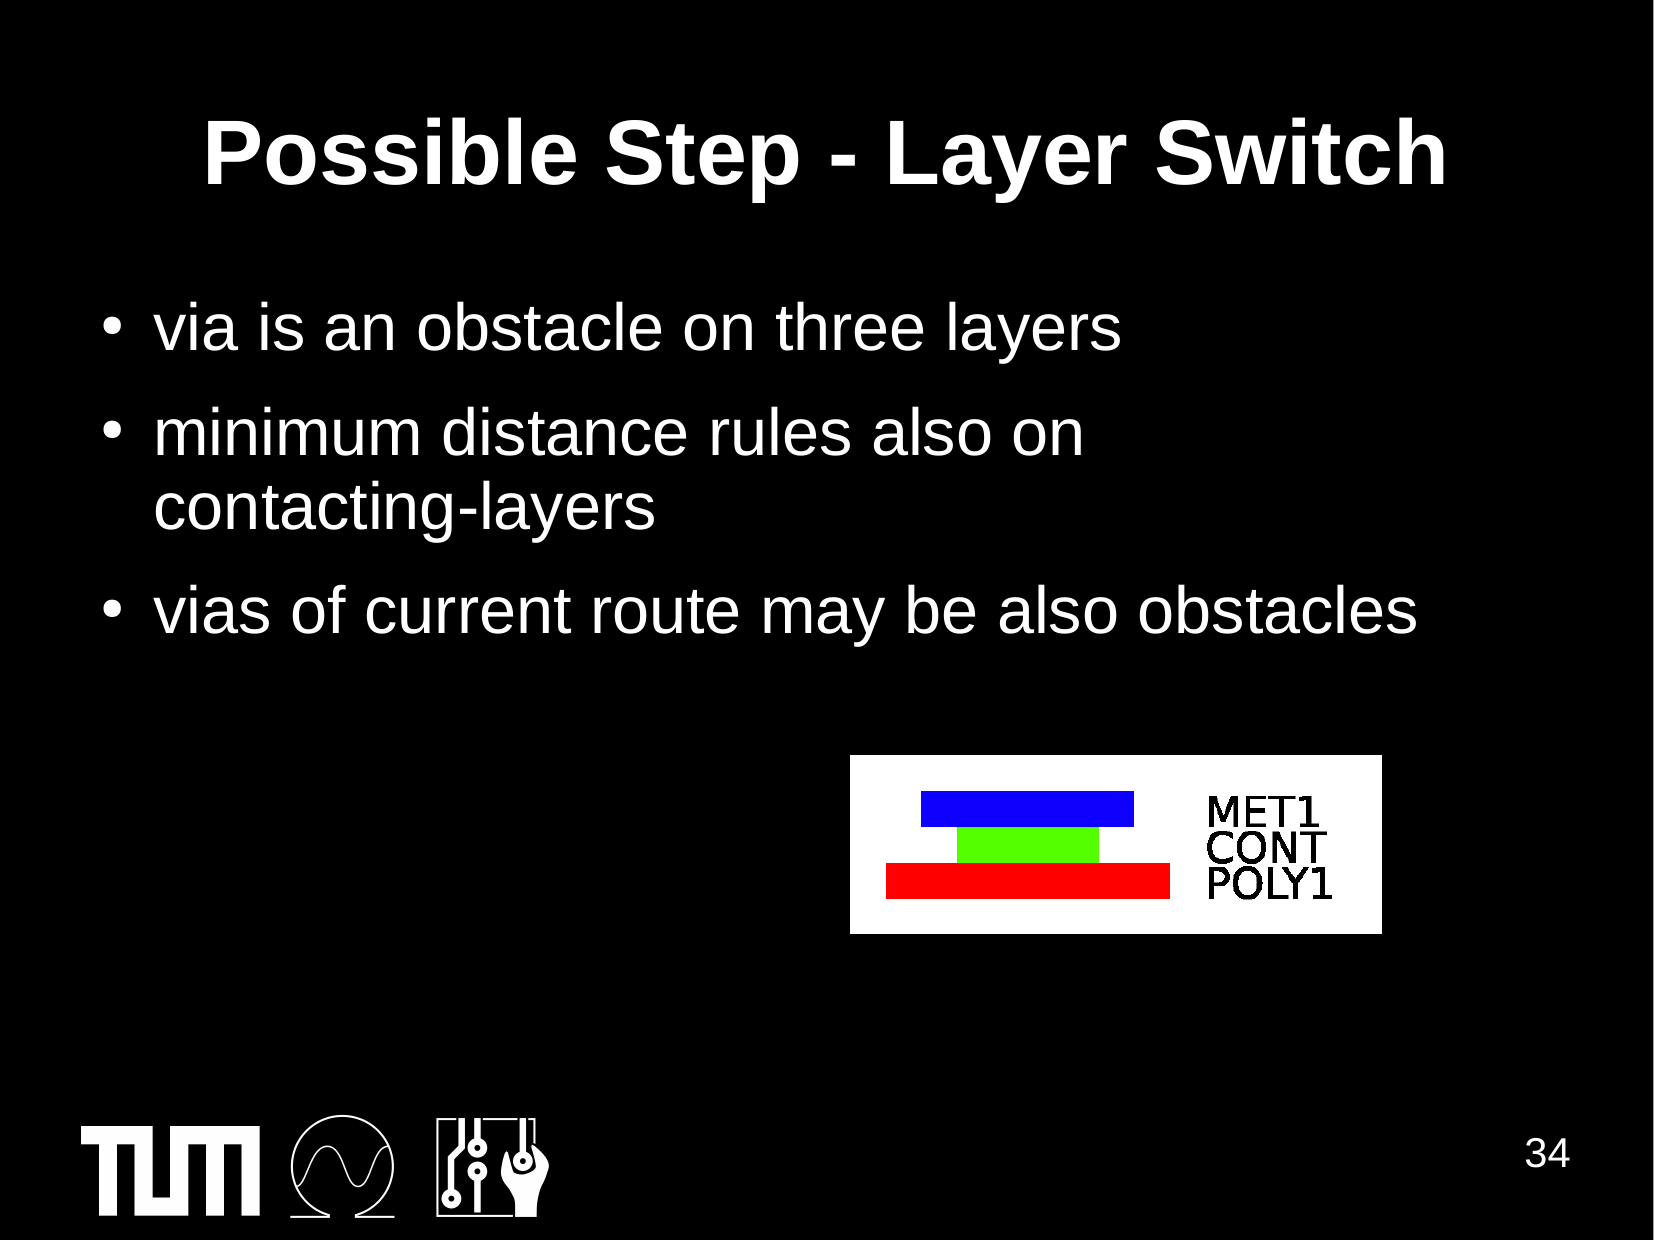

# Possible Step - Layer Switch
via is an obstacle on three layers
minimum distance rules also on
contacting-layers
vias of current route may be also obstacles
34